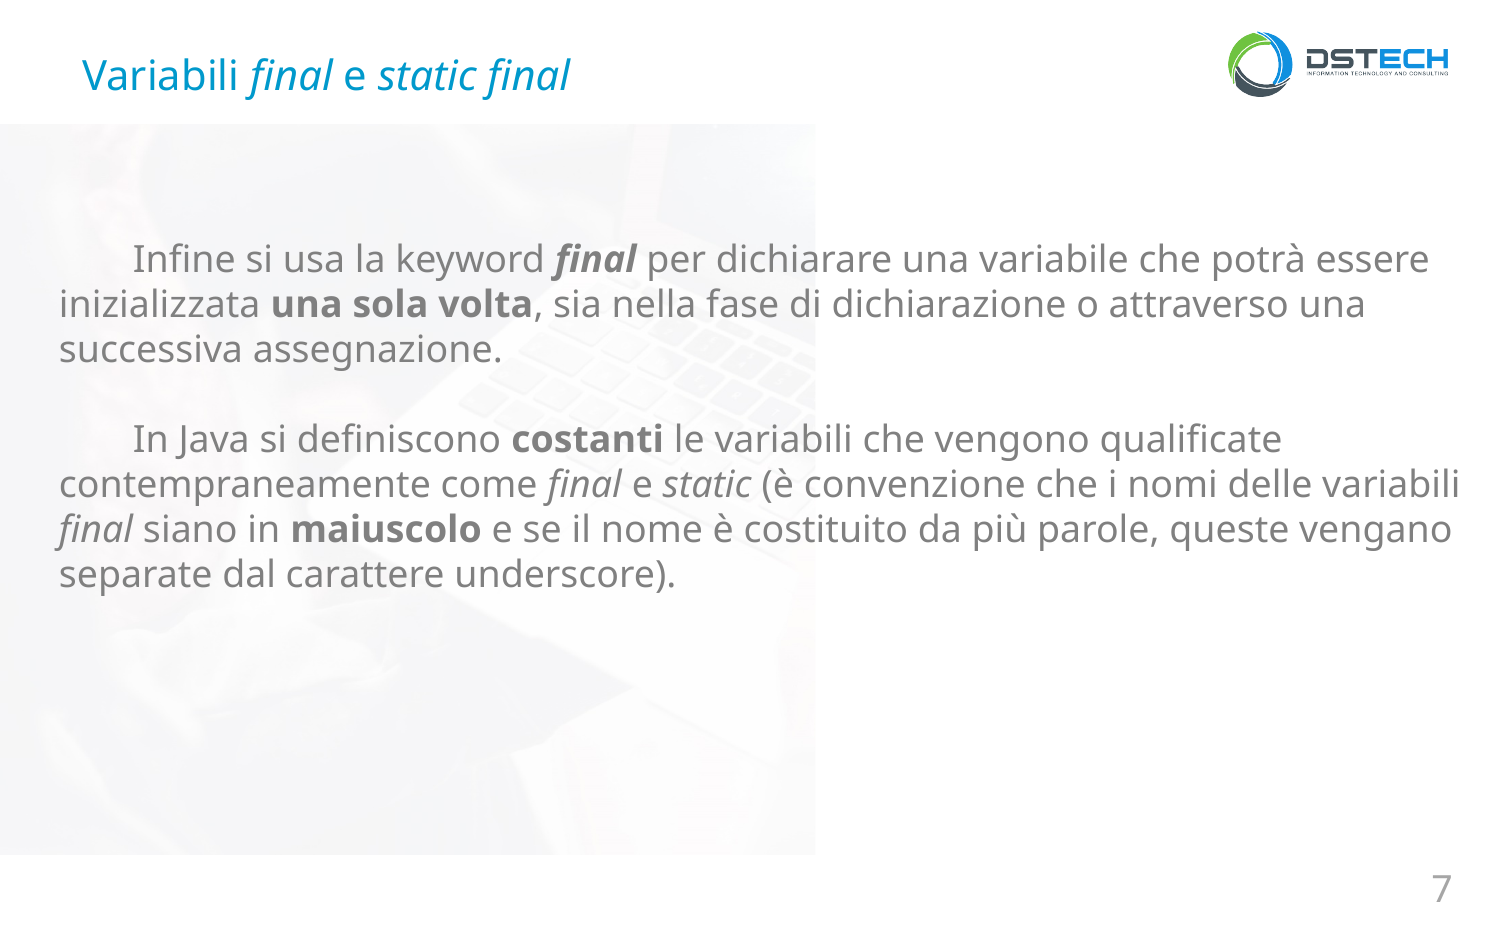

Variabili final e static final
	Infine si usa la keyword final per dichiarare una variabile che potrà essere inizializzata una sola volta, sia nella fase di dichiarazione o attraverso una successiva assegnazione.
	In Java si definiscono costanti le variabili che vengono qualificate contempraneamente come final e static (è convenzione che i nomi delle variabili final siano in maiuscolo e se il nome è costituito da più parole, queste vengano separate dal carattere underscore).
7